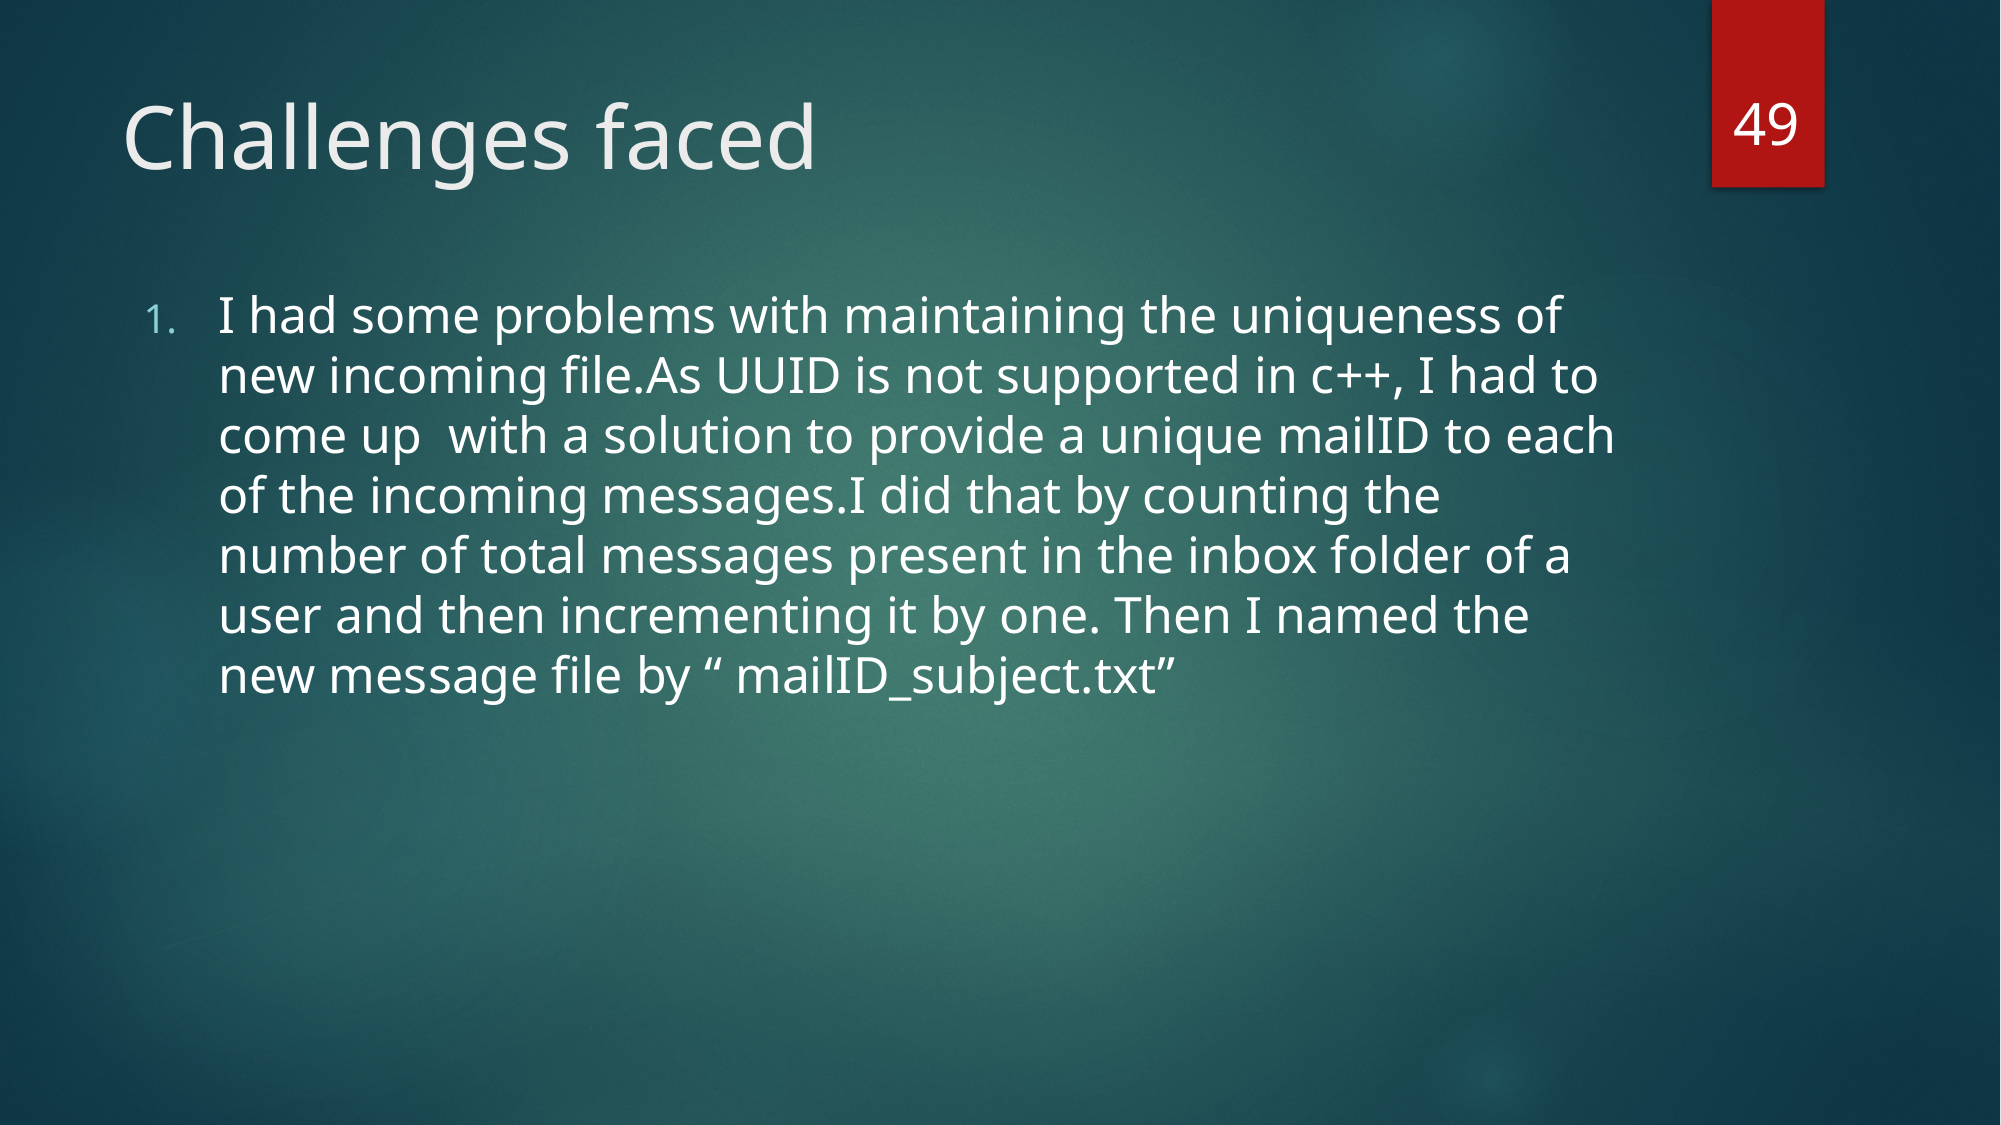

49
# Challenges faced
I had some problems with maintaining the uniqueness of new incoming file.As UUID is not supported in c++, I had to come up  with a solution to provide a unique mailID to each of the incoming messages.I did that by counting the number of total messages present in the inbox folder of a user and then incrementing it by one. Then I named the new message file by “ mailID_subject.txt”